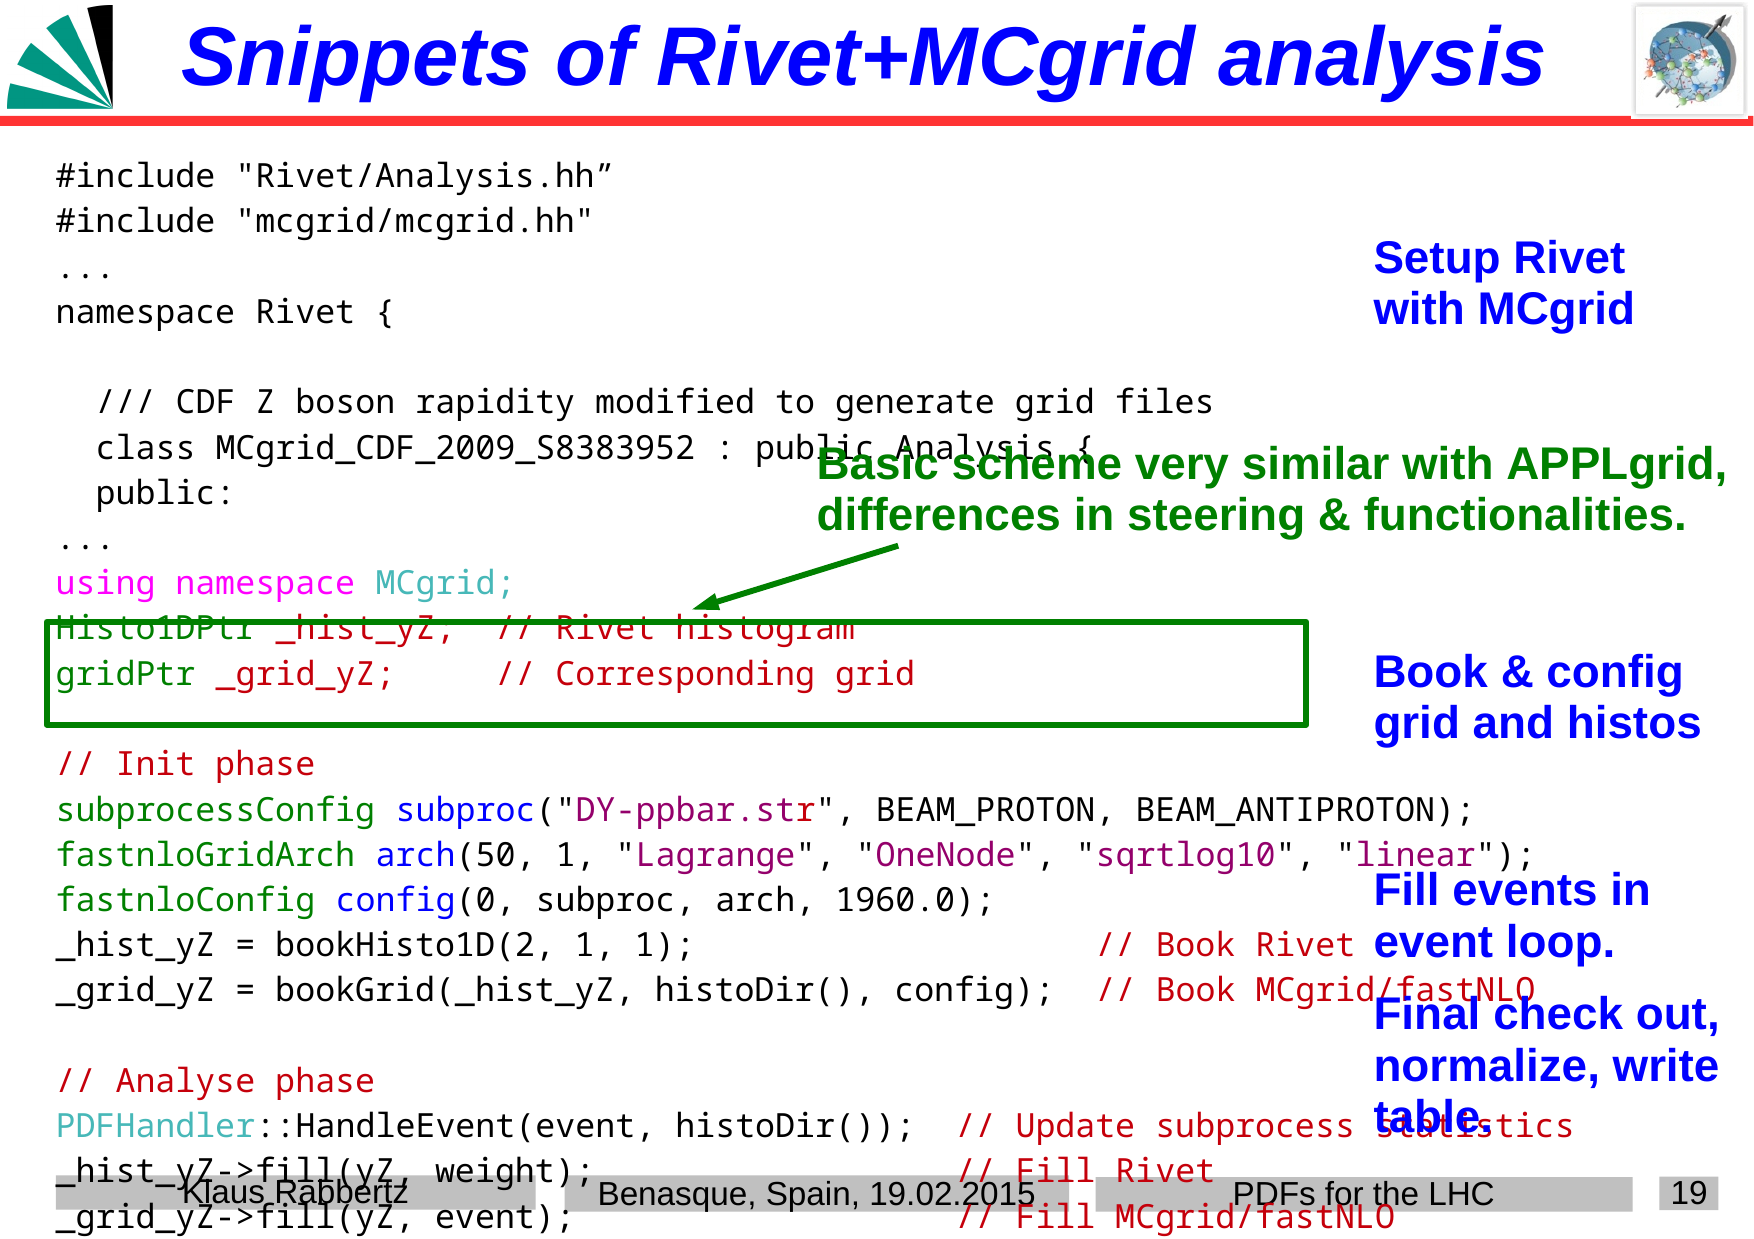

# Snippets of Rivet+MCgrid analysis
#include "Rivet/Analysis.hh”
#include "mcgrid/mcgrid.hh"
...
namespace Rivet {
 /// CDF Z boson rapidity modified to generate grid files
 class MCgrid_CDF_2009_S8383952 : public Analysis {
 public:
...
using namespace MCgrid;
Histo1DPtr _hist_yZ; // Rivet histogram
gridPtr _grid_yZ; // Corresponding grid
// Init phase
subprocessConfig subproc("DY-ppbar.str", BEAM_PROTON, BEAM_ANTIPROTON);
fastnloGridArch arch(50, 1, "Lagrange", "OneNode", "sqrtlog10", "linear");
fastnloConfig config(0, subproc, arch, 1960.0);
_hist_yZ = bookHisto1D(2, 1, 1); // Book Rivet
_grid_yZ = bookGrid(_hist_yZ, histoDir(), config); // Book MCgrid/fastNLO
// Analyse phase
PDFHandler::HandleEvent(event, histoDir()); // Update subprocess statistics
_hist_yZ->fill(yZ, weight); // Fill Rivet
_grid_yZ->fill(yZ, event); // Fill MCgrid/fastNLO
// Finalise phase
scale(_hist_yZ, normalisation); // Scale Rivet
_grid_yZ->scale(normalisation); // Scale MCgrid/fastNLO
PDFHandler::CheckOutAnalysis(histoDir()); // Finalise
Setup Rivet
with MCgrid
Basic scheme very similar with APPLgrid,
differences in steering & functionalities.
Book & config
grid and histos
Fill events in
event loop.
Final check out,
normalize, write
table.